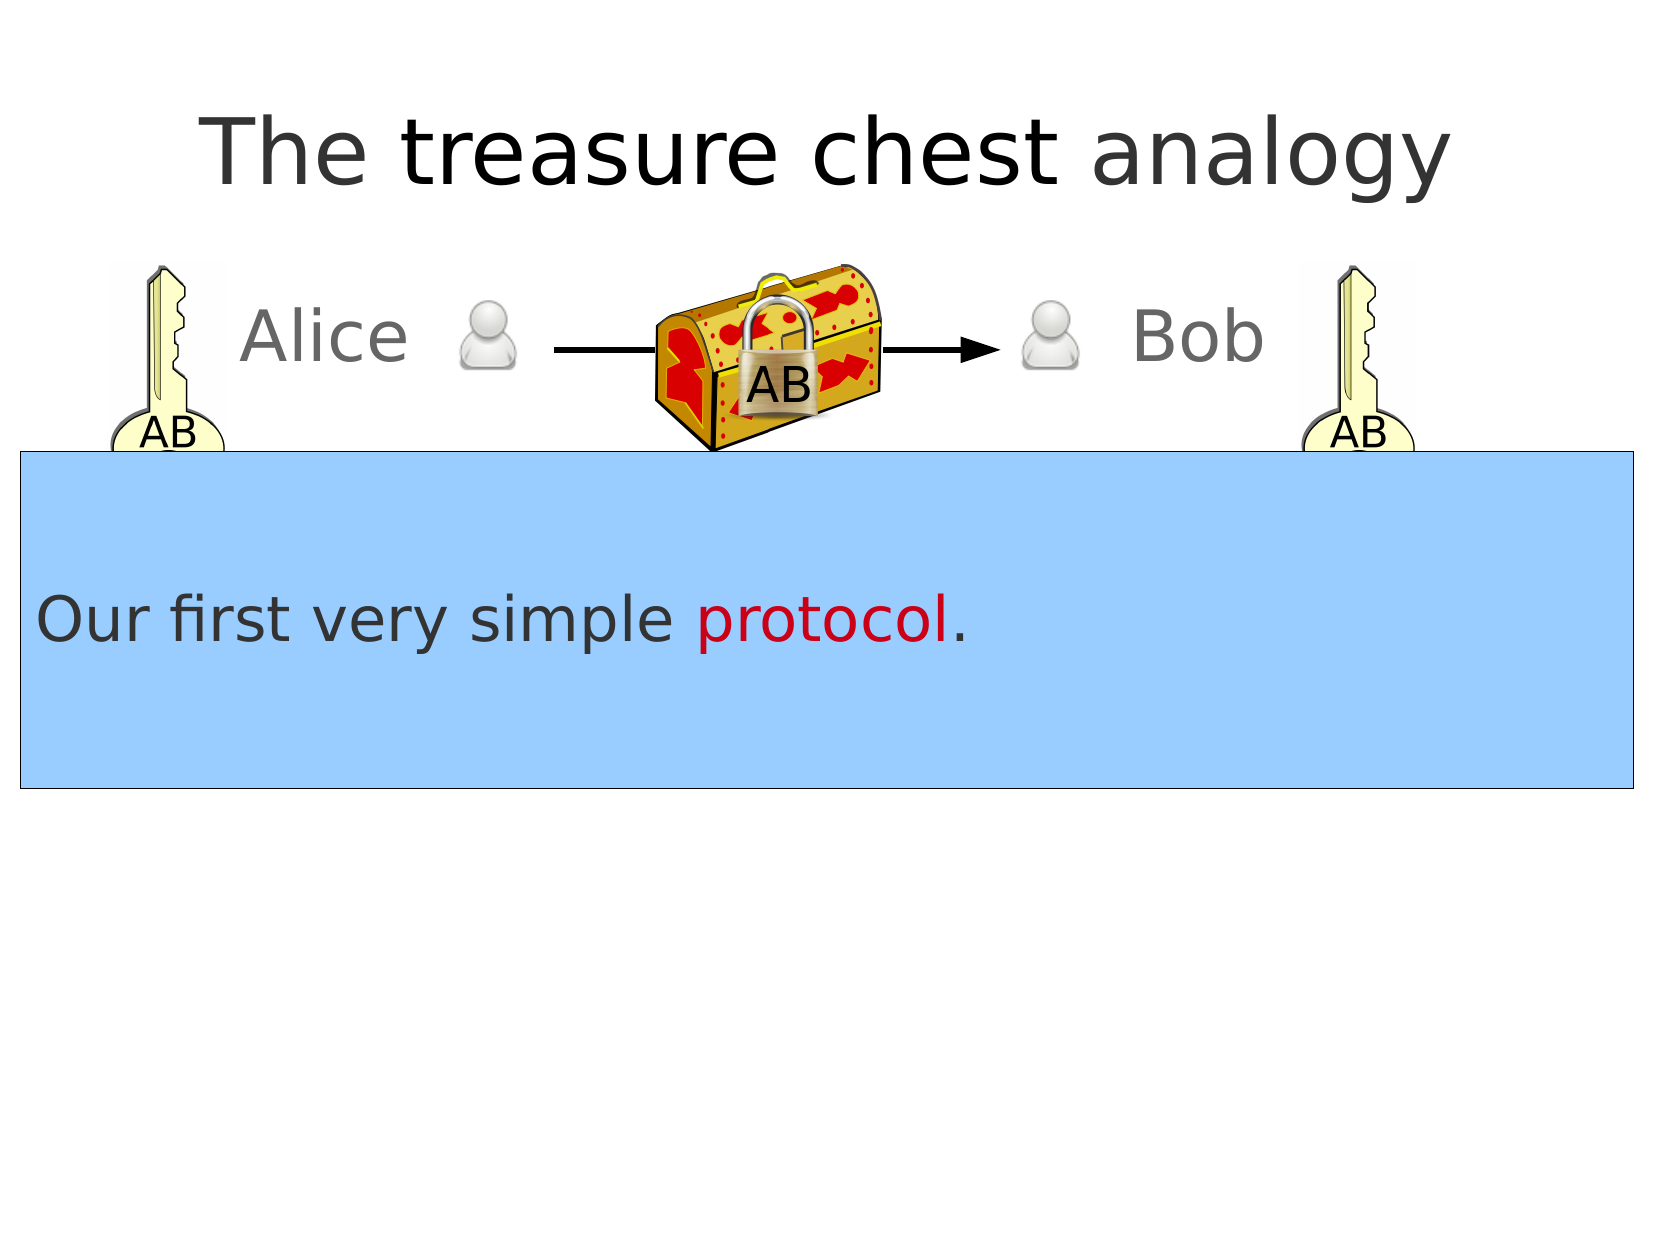

# The treasure chest analogy
Alice
Bob
Our first very simple protocol.